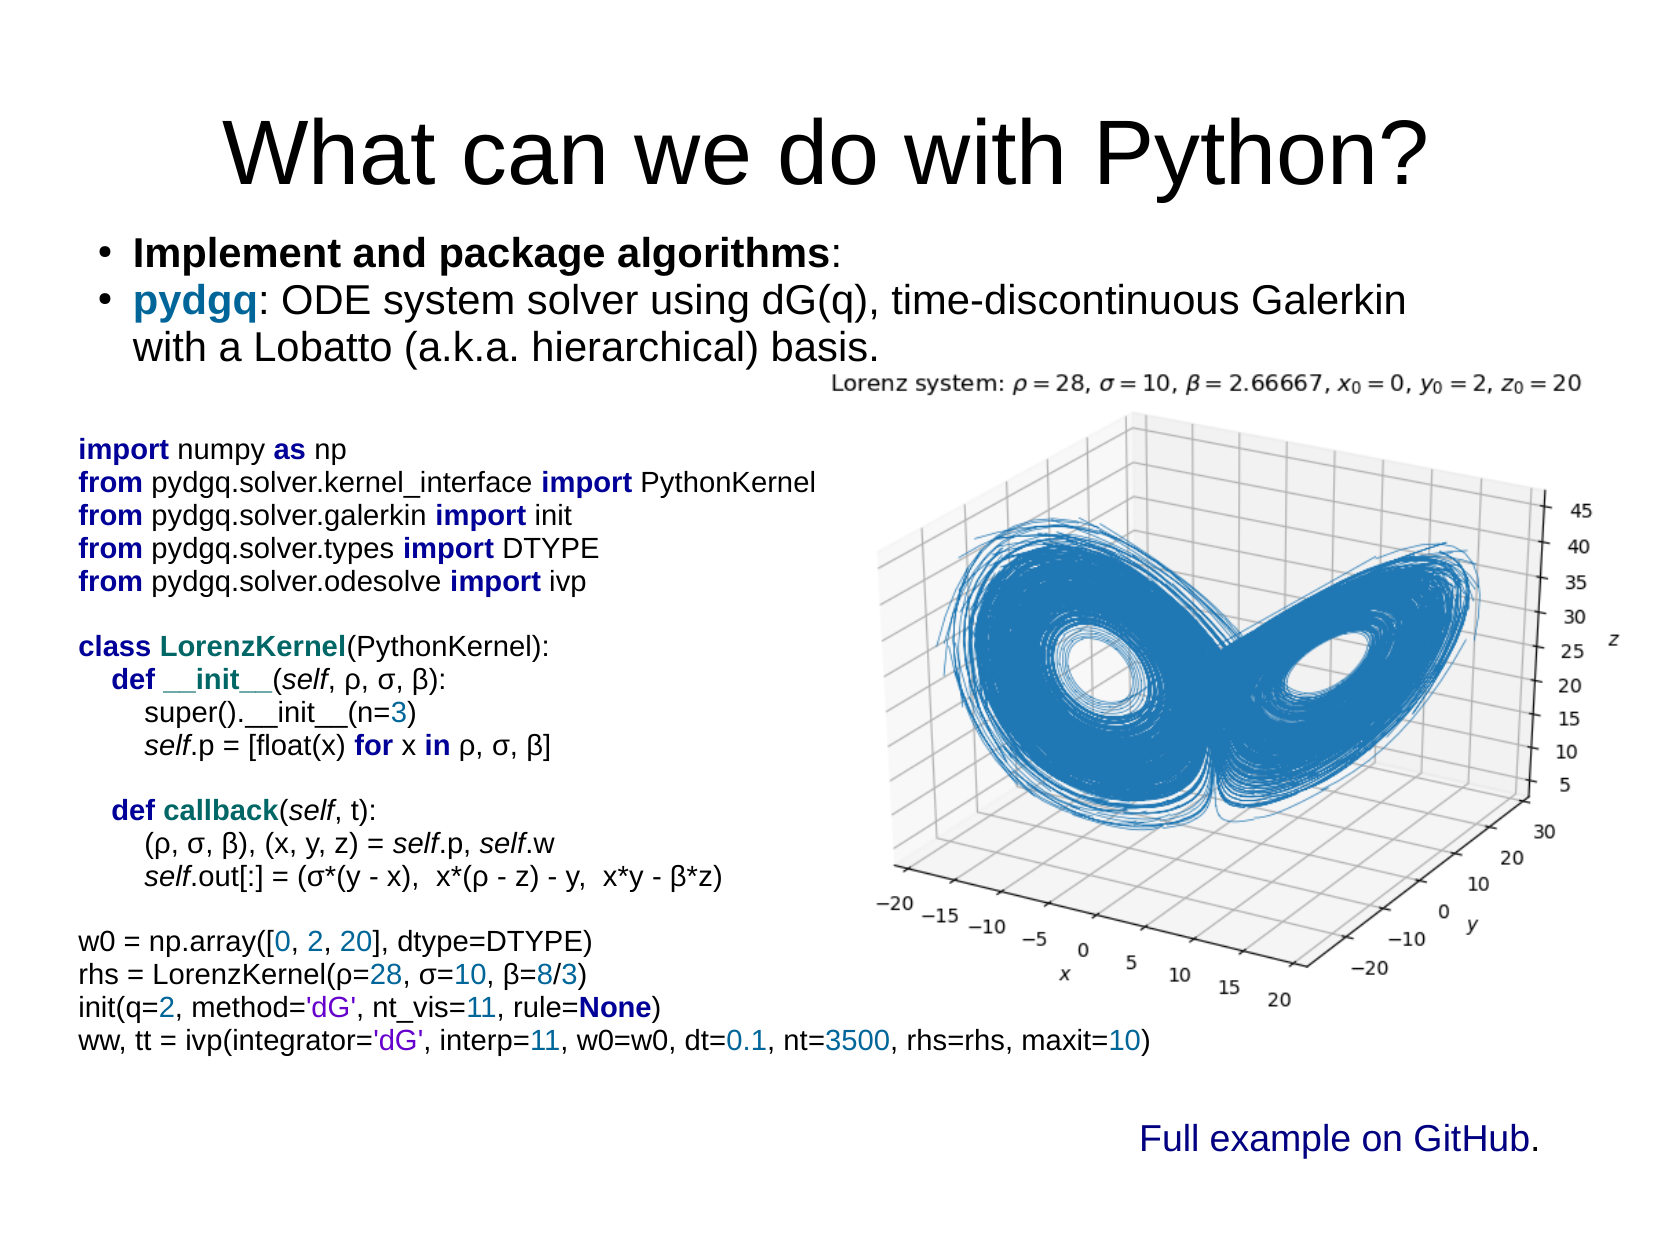

# What can we do with Python?
Implement and package algorithms:
pydgq: ODE system solver using dG(q), time-discontinuous Galerkin
with a Lobatto (a.k.a. hierarchical) basis.
import numpy as np
from pydgq.solver.kernel_interface import PythonKernel
from pydgq.solver.galerkin import init
from pydgq.solver.types import DTYPE
from pydgq.solver.odesolve import ivp
class LorenzKernel(PythonKernel):
 def __init__(self, ρ, σ, β):
 super().__init__(n=3)
 self.p = [float(x) for x in ρ, σ, β]
 def callback(self, t):
 (ρ, σ, β), (x, y, z) = self.p, self.w
 self.out[:] = (σ*(y - x), x*(ρ - z) - y, x*y - β*z)
w0 = np.array([0, 2, 20], dtype=DTYPE)
rhs = LorenzKernel(ρ=28, σ=10, β=8/3)
init(q=2, method='dG', nt_vis=11, rule=None)
ww, tt = ivp(integrator='dG', interp=11, w0=w0, dt=0.1, nt=3500, rhs=rhs, maxit=10)
Full example on GitHub.